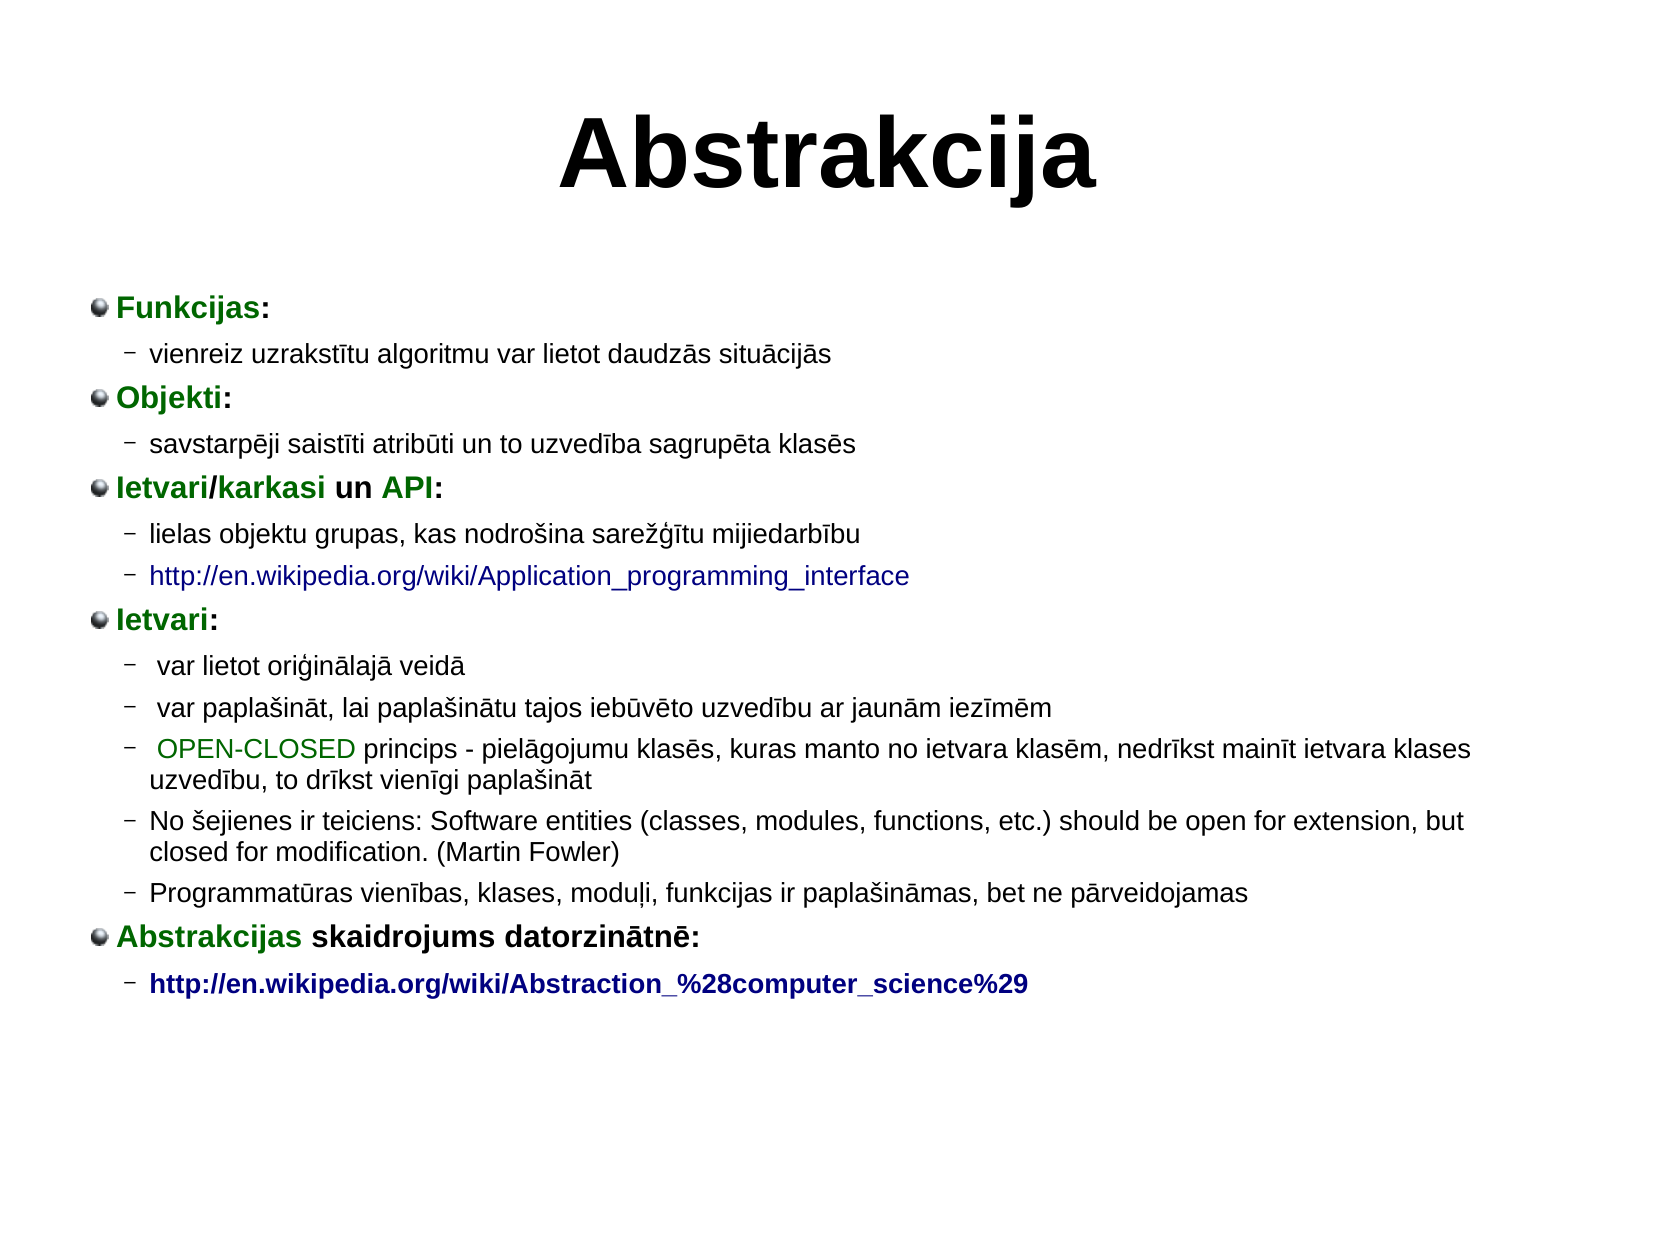

# Abstrakcija
Funkcijas:
vienreiz uzrakstītu algoritmu var lietot daudzās situācijās
Objekti:
savstarpēji saistīti atribūti un to uzvedība sagrupēta klasēs
Ietvari/karkasi un API:
lielas objektu grupas, kas nodrošina sarežģītu mijiedarbību
http://en.wikipedia.org/wiki/Application_programming_interface
Ietvari:
 var lietot oriģinālajā veidā
 var paplašināt, lai paplašinātu tajos iebūvēto uzvedību ar jaunām iezīmēm
 OPEN-CLOSED princips - pielāgojumu klasēs, kuras manto no ietvara klasēm, nedrīkst mainīt ietvara klases uzvedību, to drīkst vienīgi paplašināt
No šejienes ir teiciens: Software entities (classes, modules, functions, etc.) should be open for extension, but closed for modification. (Martin Fowler)
Programmatūras vienības, klases, moduļi, funkcijas ir paplašināmas, bet ne pārveidojamas
Abstrakcijas skaidrojums datorzinātnē:
http://en.wikipedia.org/wiki/Abstraction_%28computer_science%29